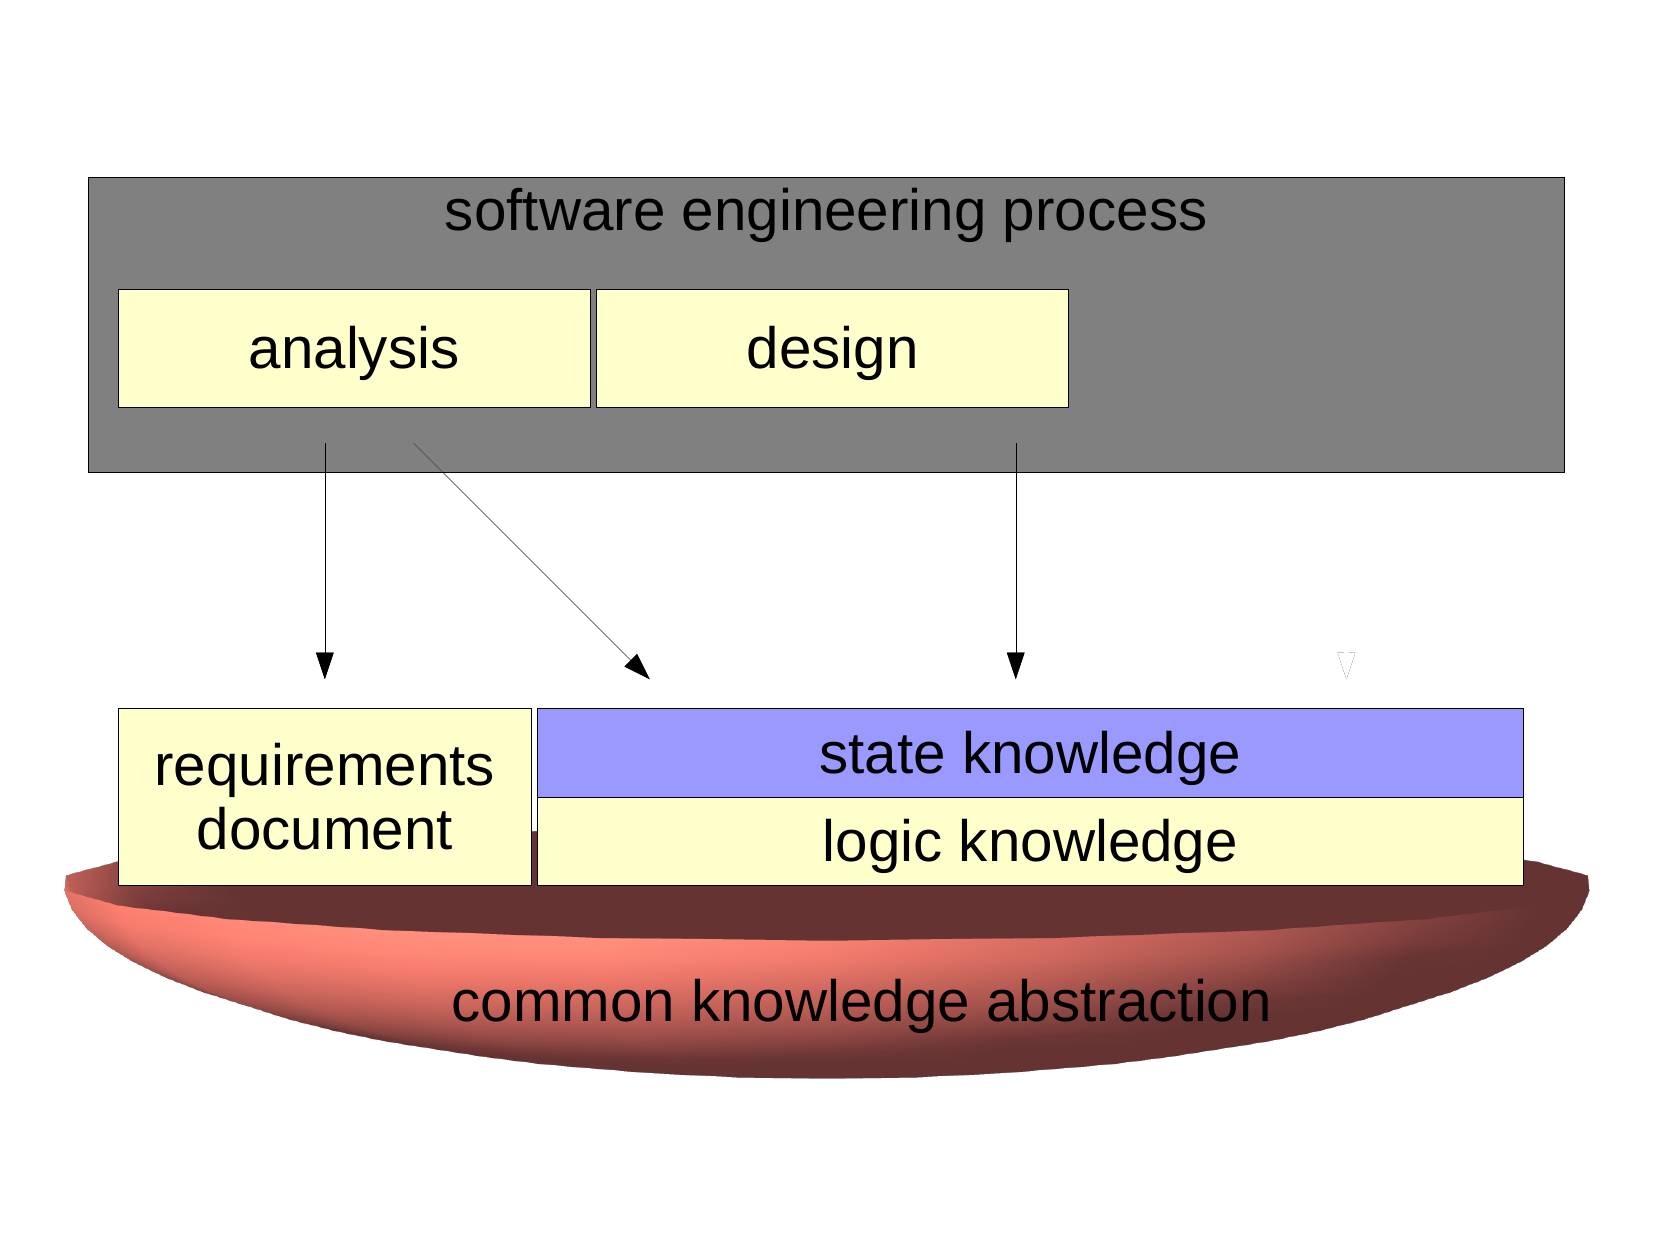

software engineering process
analysis
design
implementation
requirements
document
feature
model
architecture
diagrams
source
code
software engineering process
analysis
design
state knowledge
logic knowledge
common knowledge abstraction